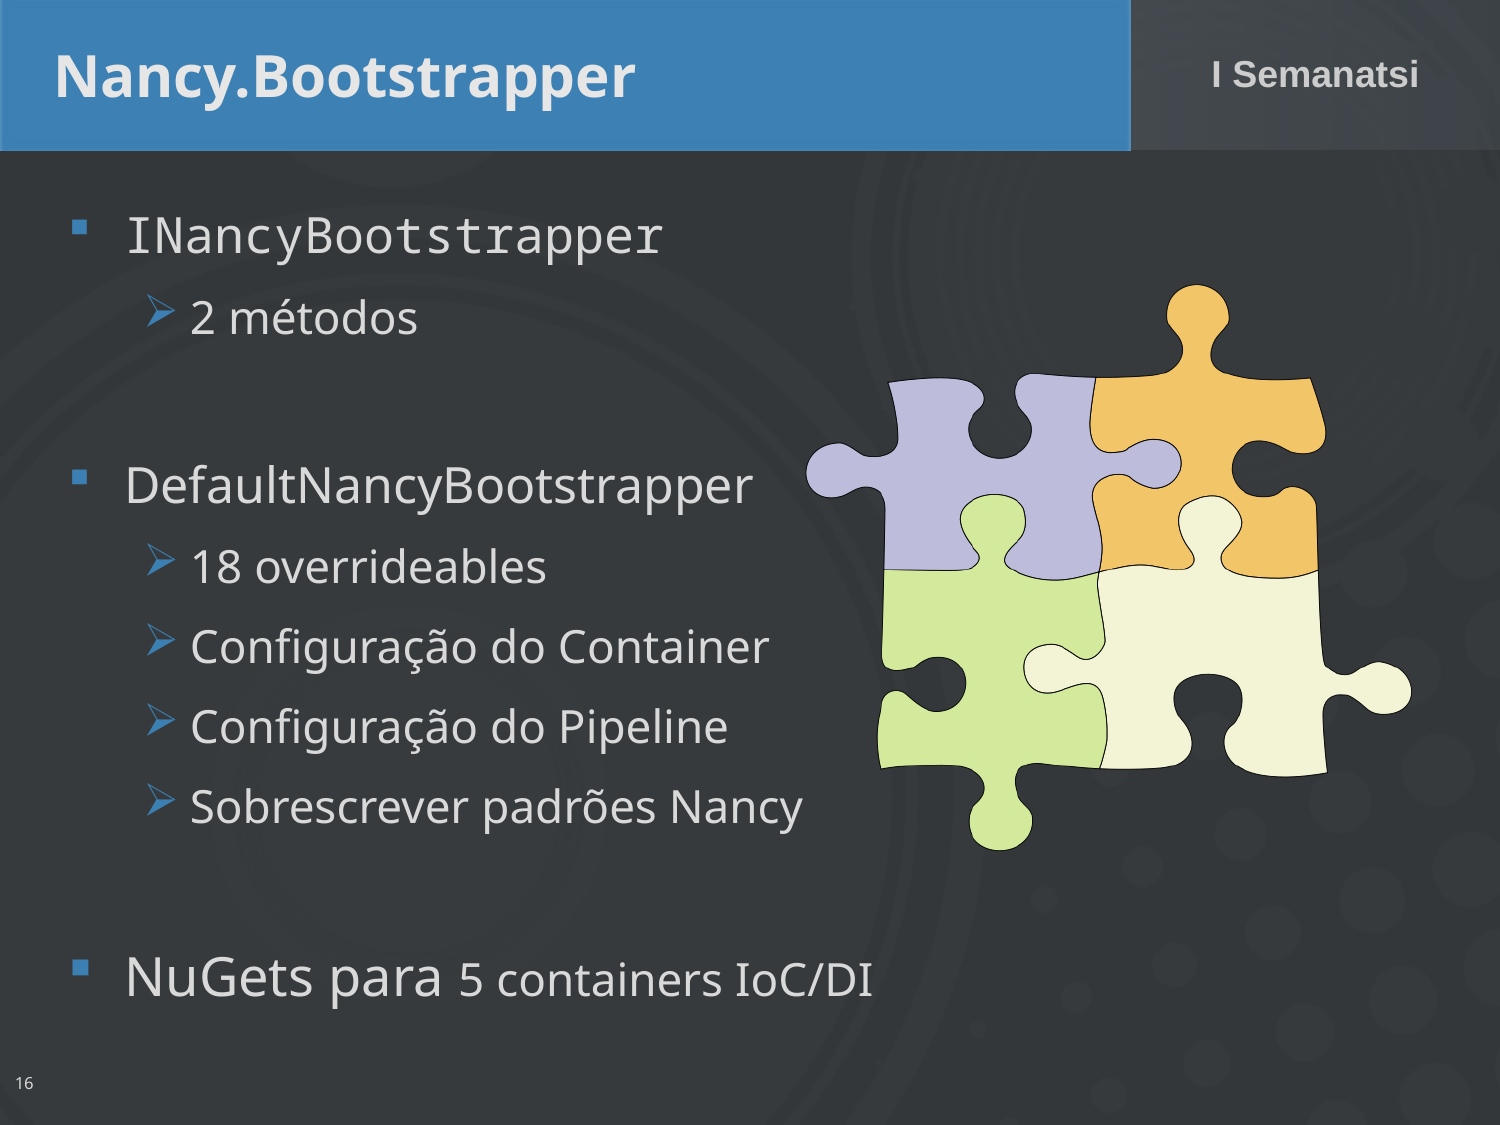

Nancy.Bootstrapper
# INancyBootstrapper
2 métodos
DefaultNancyBootstrapper
18 overrideables
Configuração do Container
Configuração do Pipeline
Sobrescrever padrões Nancy
NuGets para 5 containers IoC/DI
16